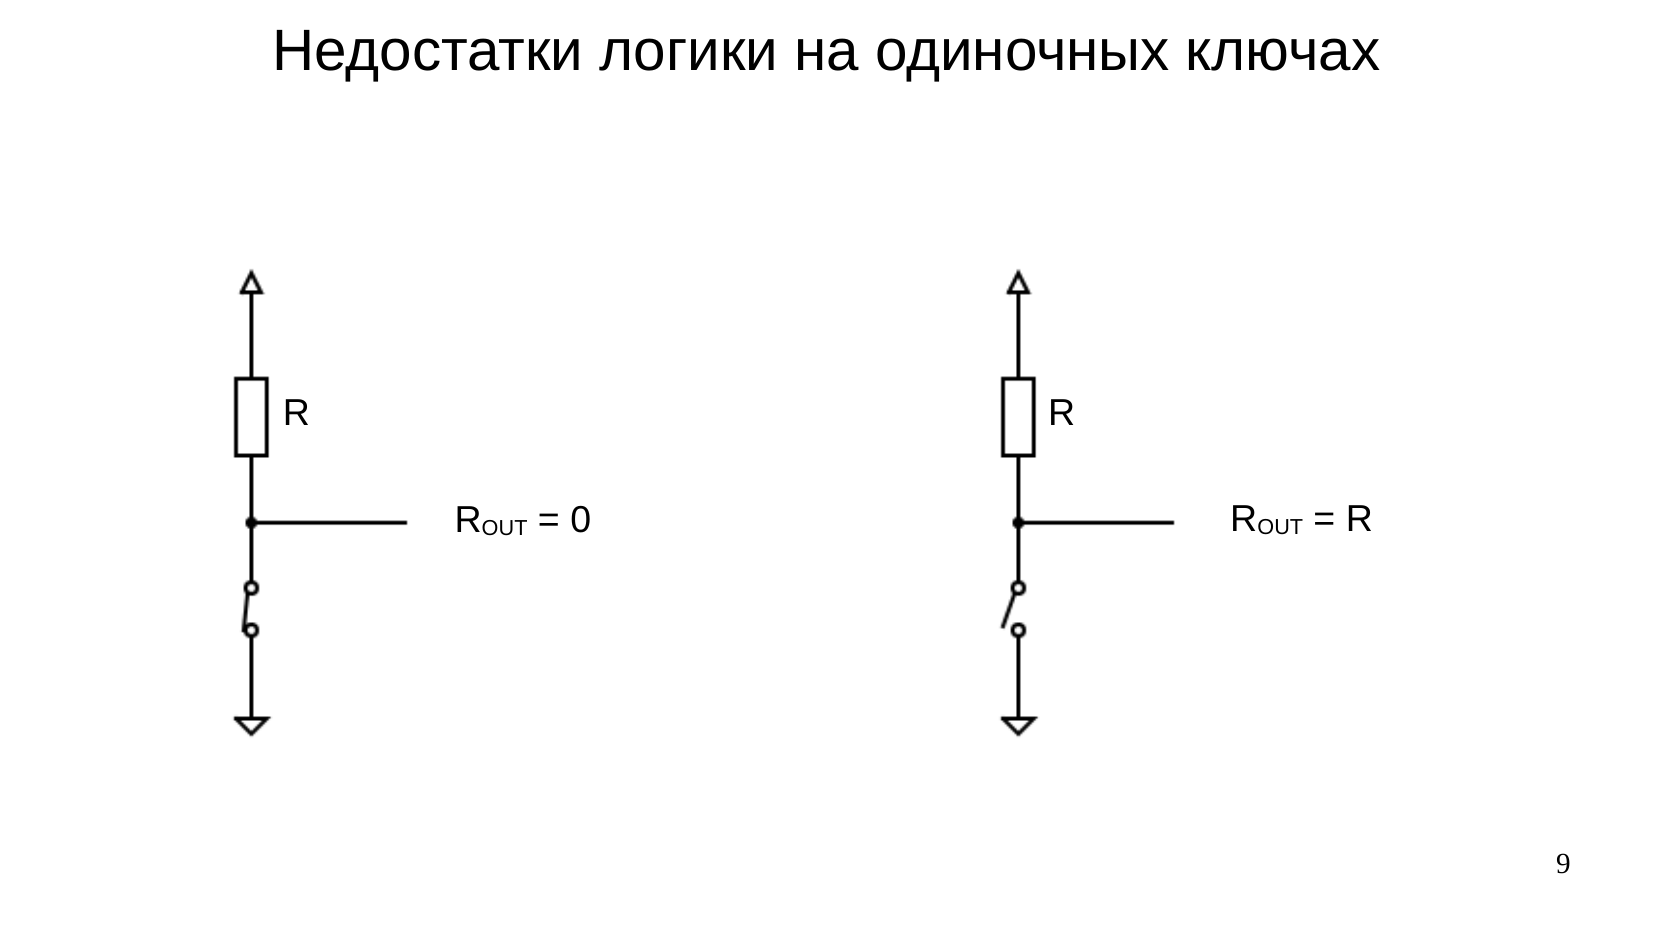

# Недостатки логики на одиночных ключах
R
R
ROUT = R
ROUT = 0
9